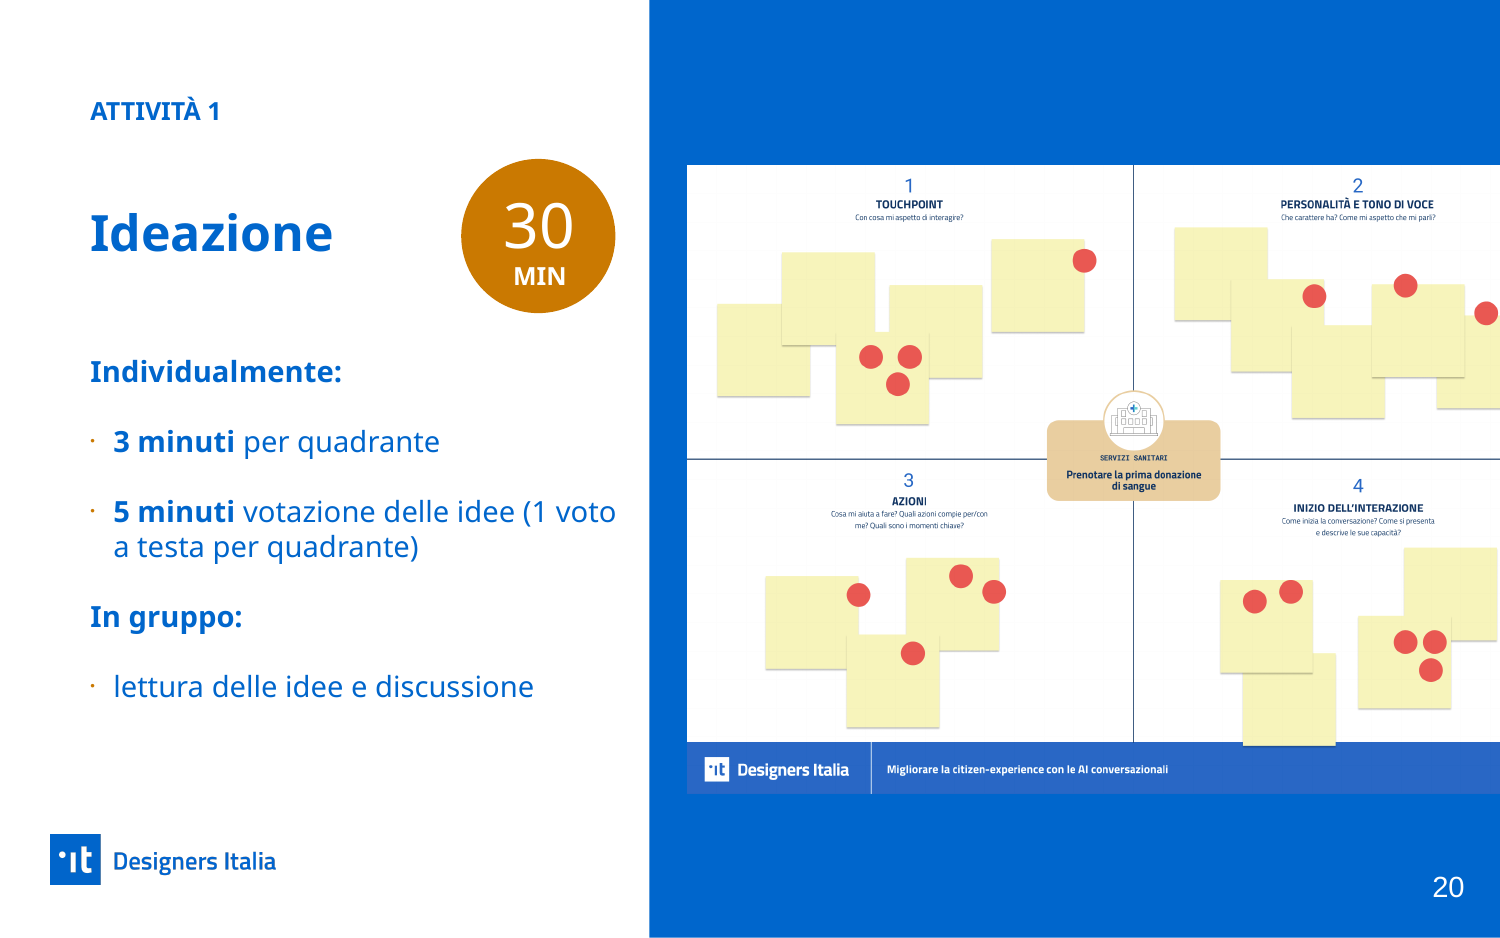

ATTIVITÀ 1
Ideazione
30
MIN
Individualmente:
3 minuti per quadrante
5 minuti votazione delle idee (1 voto a testa per quadrante)
In gruppo:
lettura delle idee e discussione